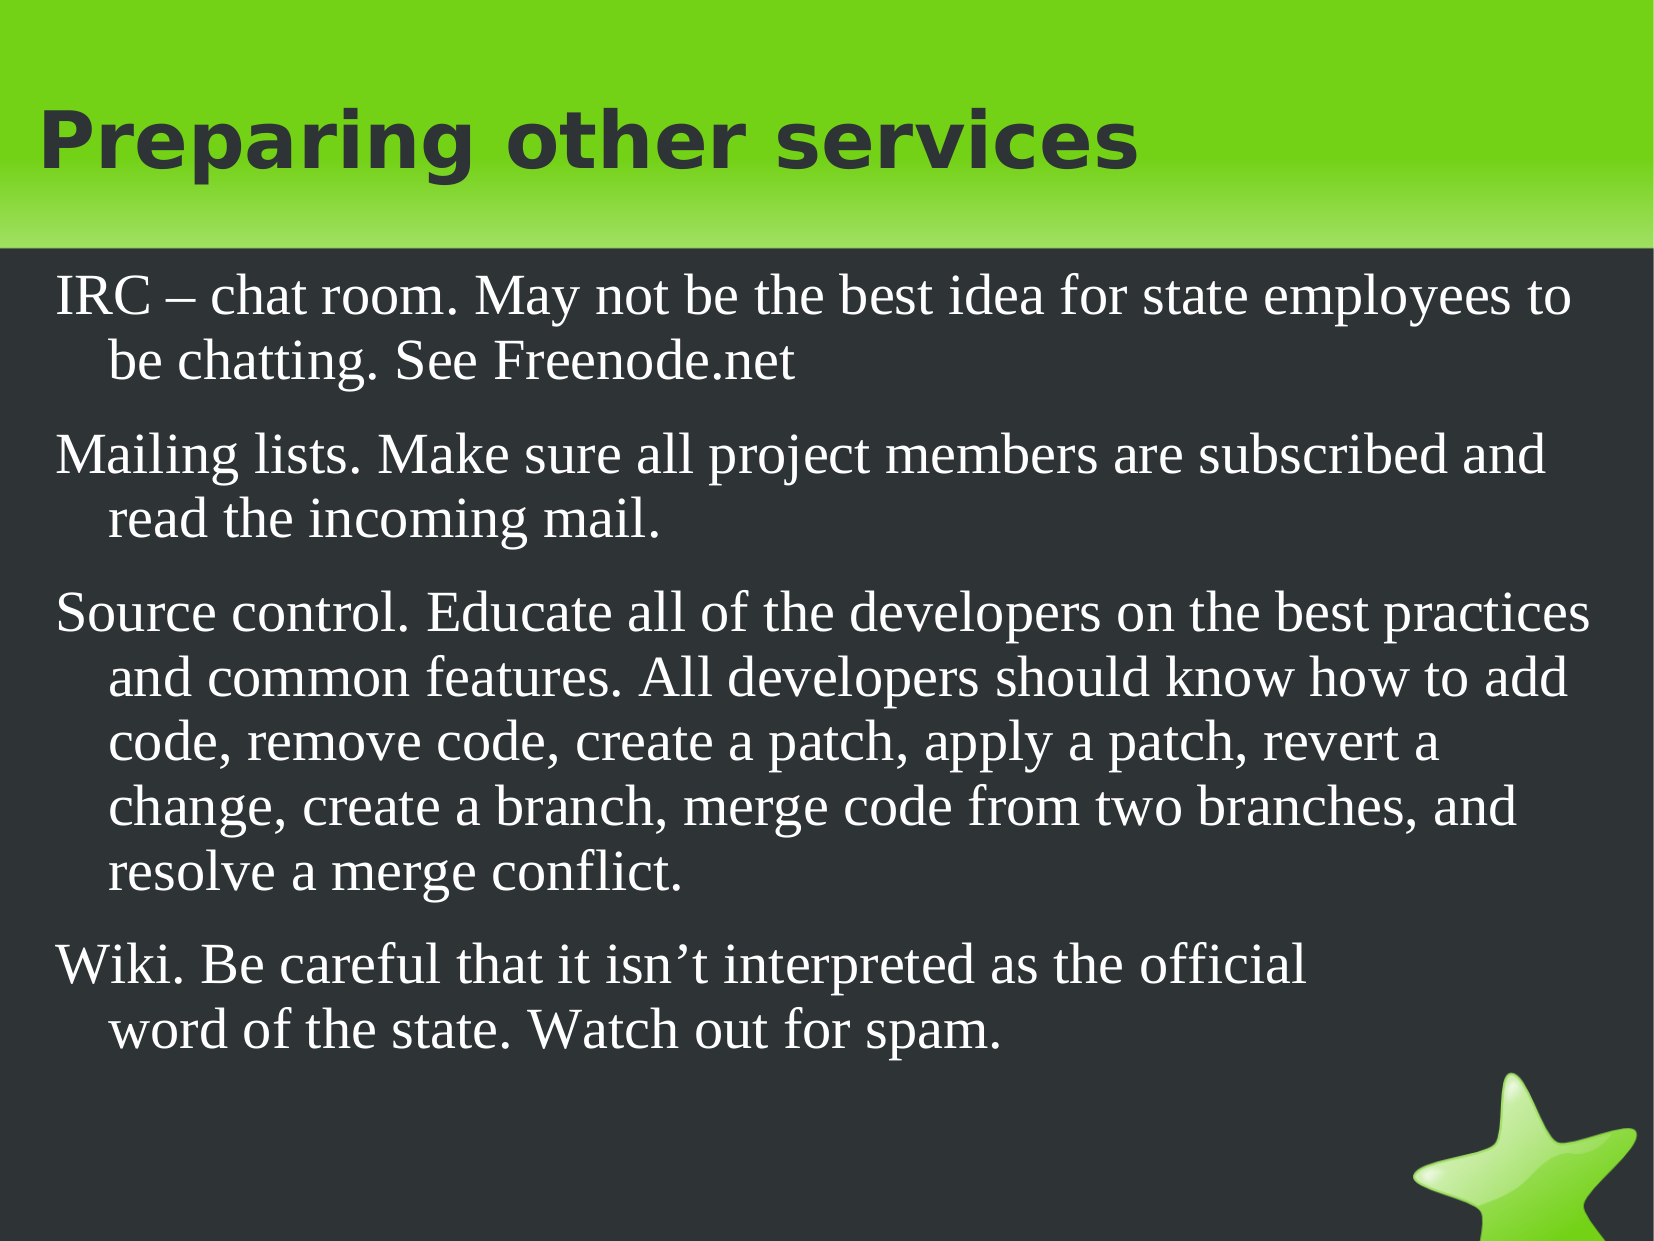

# Preparing other services
IRC – chat room. May not be the best idea for state employees to be chatting. See Freenode.net
Mailing lists. Make sure all project members are subscribed and read the incoming mail.
Source control. Educate all of the developers on the best practices and common features. All developers should know how to add code, remove code, create a patch, apply a patch, revert a change, create a branch, merge code from two branches, and resolve a merge conflict.
Wiki. Be careful that it isn’t interpreted as the official
word of the state. Watch out for spam.